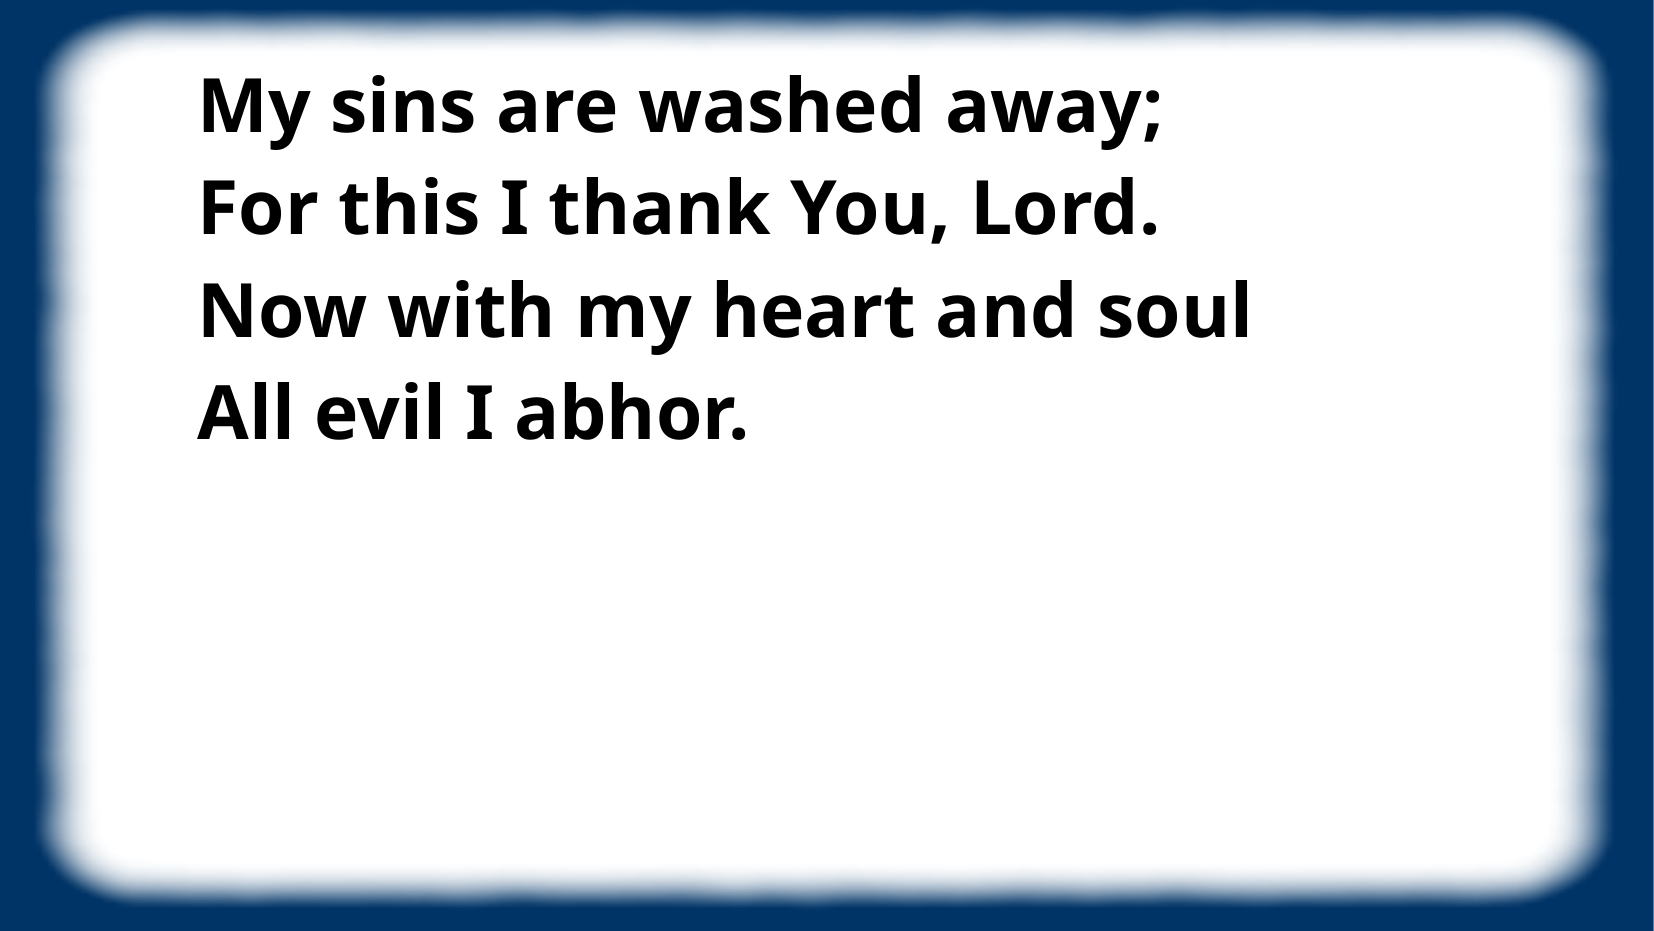

My sins are washed away;
 For this I thank You, Lord.
 Now with my heart and soul
 All evil I abhor.